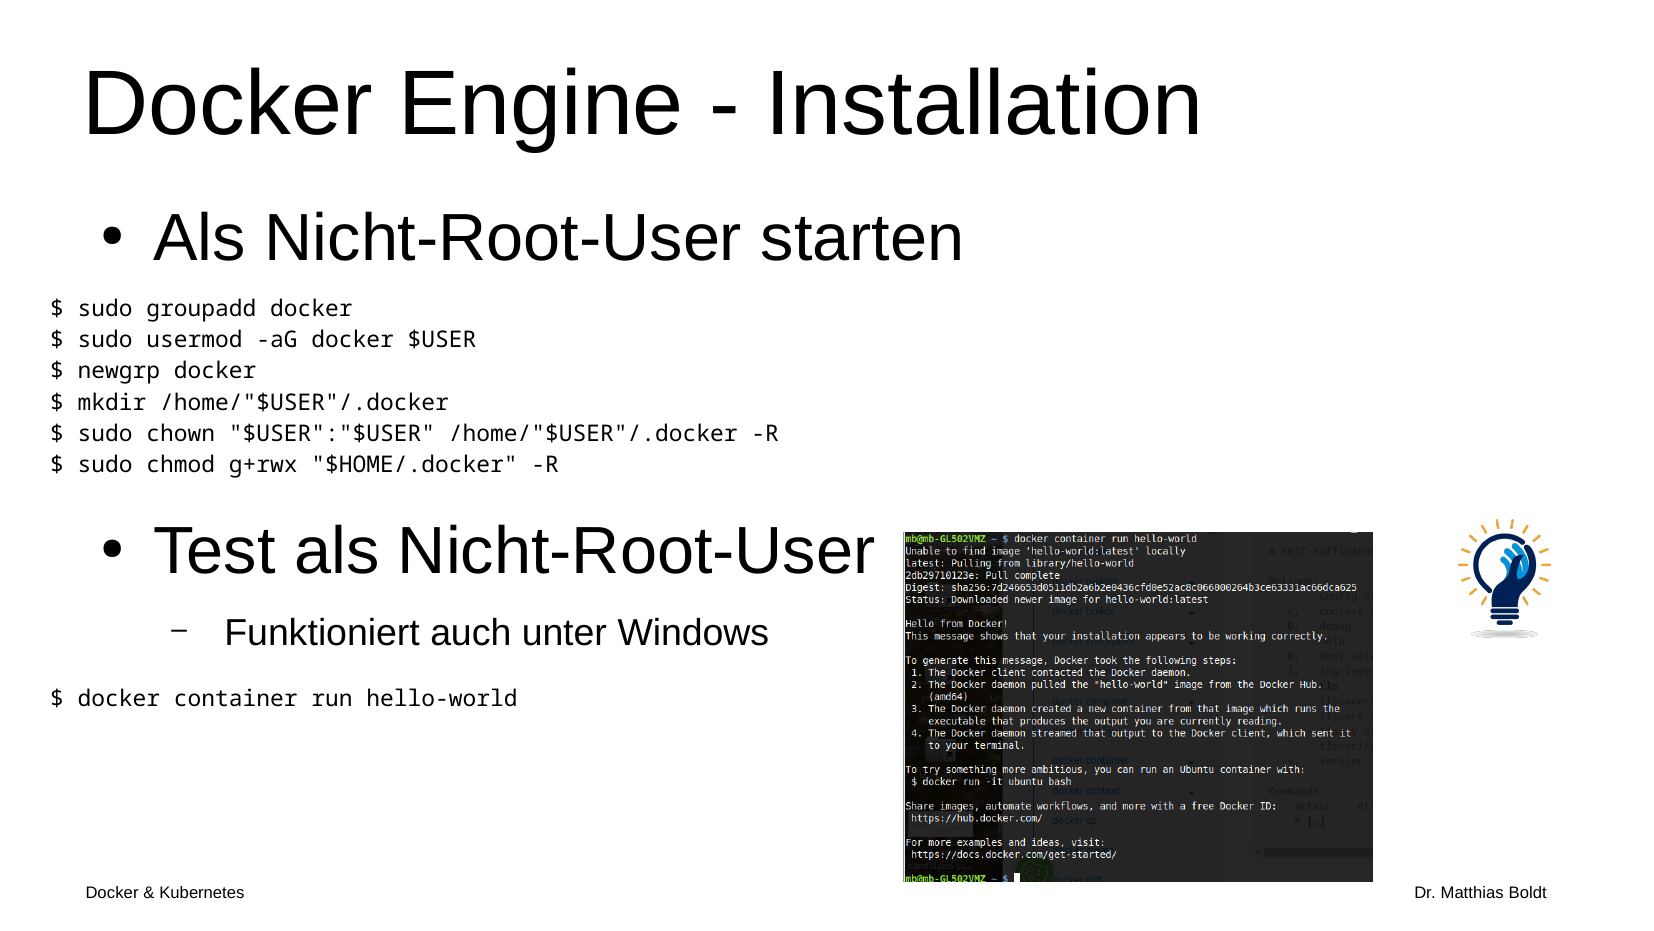

# Docker Engine - Installation
Als Nicht-Root-User starten
Test als Nicht-Root-User
Funktioniert auch unter Windows
$ sudo groupadd docker
$ sudo usermod -aG docker $USER
$ newgrp docker
$ mkdir /home/"$USER"/.docker
$ sudo chown "$USER":"$USER" /home/"$USER"/.docker -R
$ sudo chmod g+rwx "$HOME/.docker" -R
$ docker container run hello-world
Docker & Kubernetes																Dr. Matthias Boldt